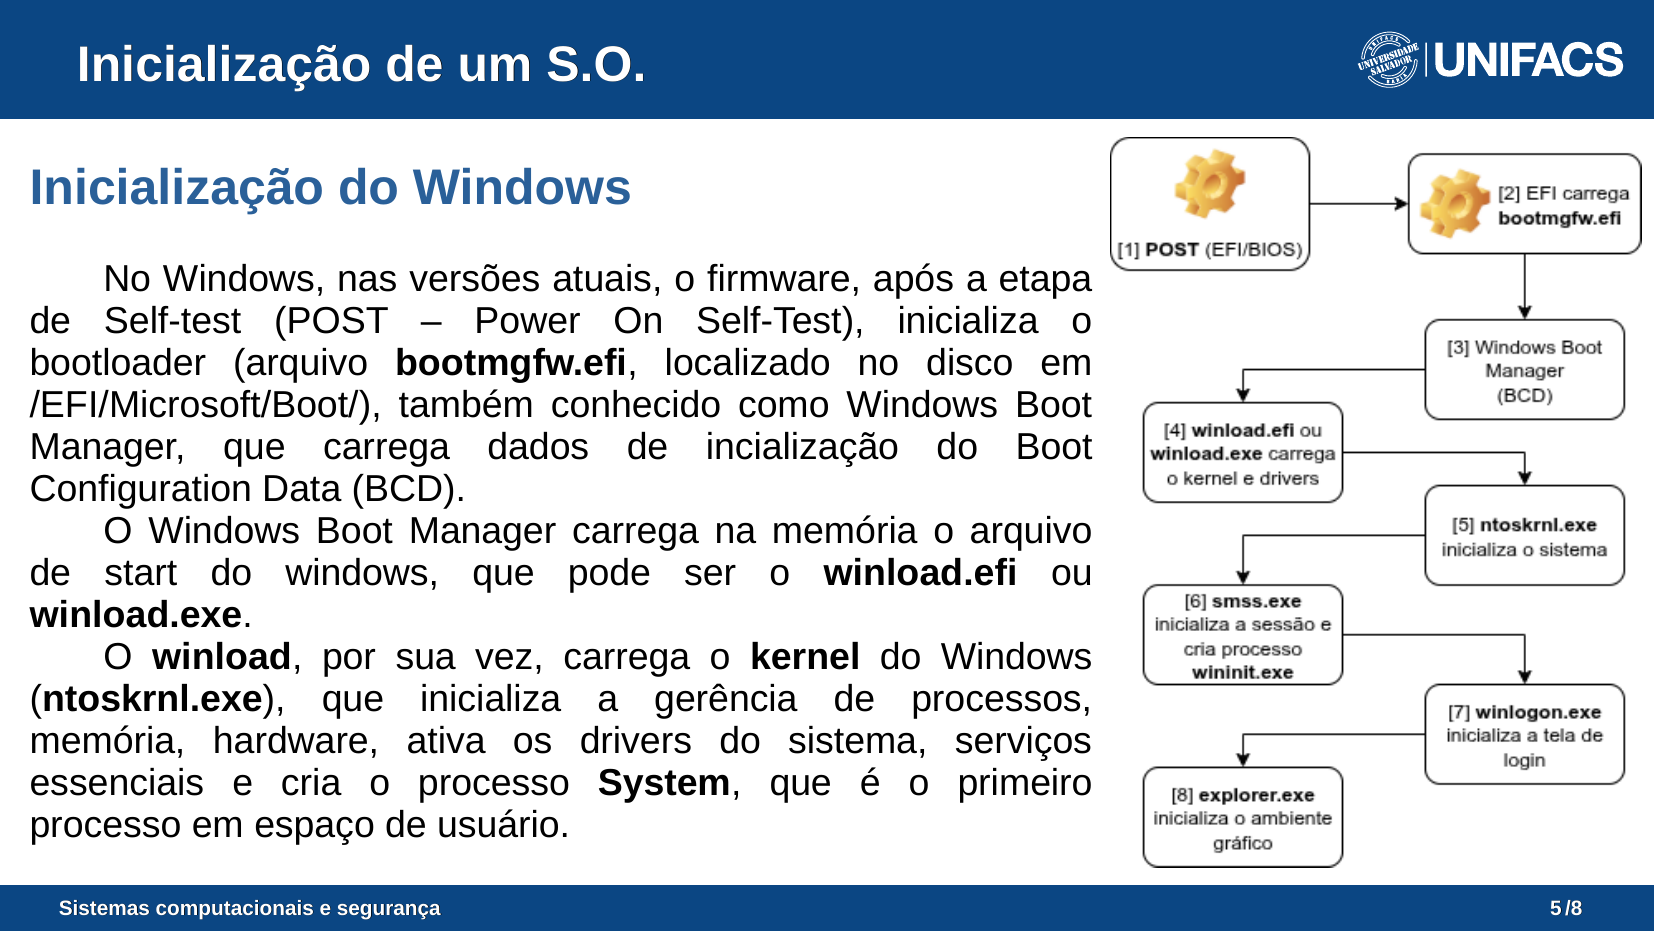

Inicialização de um S.O.
Inicialização do Windows
	No Windows, nas versões atuais, o firmware, após a etapa de Self-test (POST – Power On Self-Test), inicializa o bootloader (arquivo bootmgfw.efi, localizado no disco em /EFI/Microsoft/Boot/), também conhecido como Windows Boot Manager, que carrega dados de incialização do Boot Configuration Data (BCD).
	O Windows Boot Manager carrega na memória o arquivo de start do windows, que pode ser o winload.efi ou winload.exe.
	O winload, por sua vez, carrega o kernel do Windows (ntoskrnl.exe), que inicializa a gerência de processos, memória, hardware, ativa os drivers do sistema, serviços essenciais e cria o processo System, que é o primeiro processo em espaço de usuário.